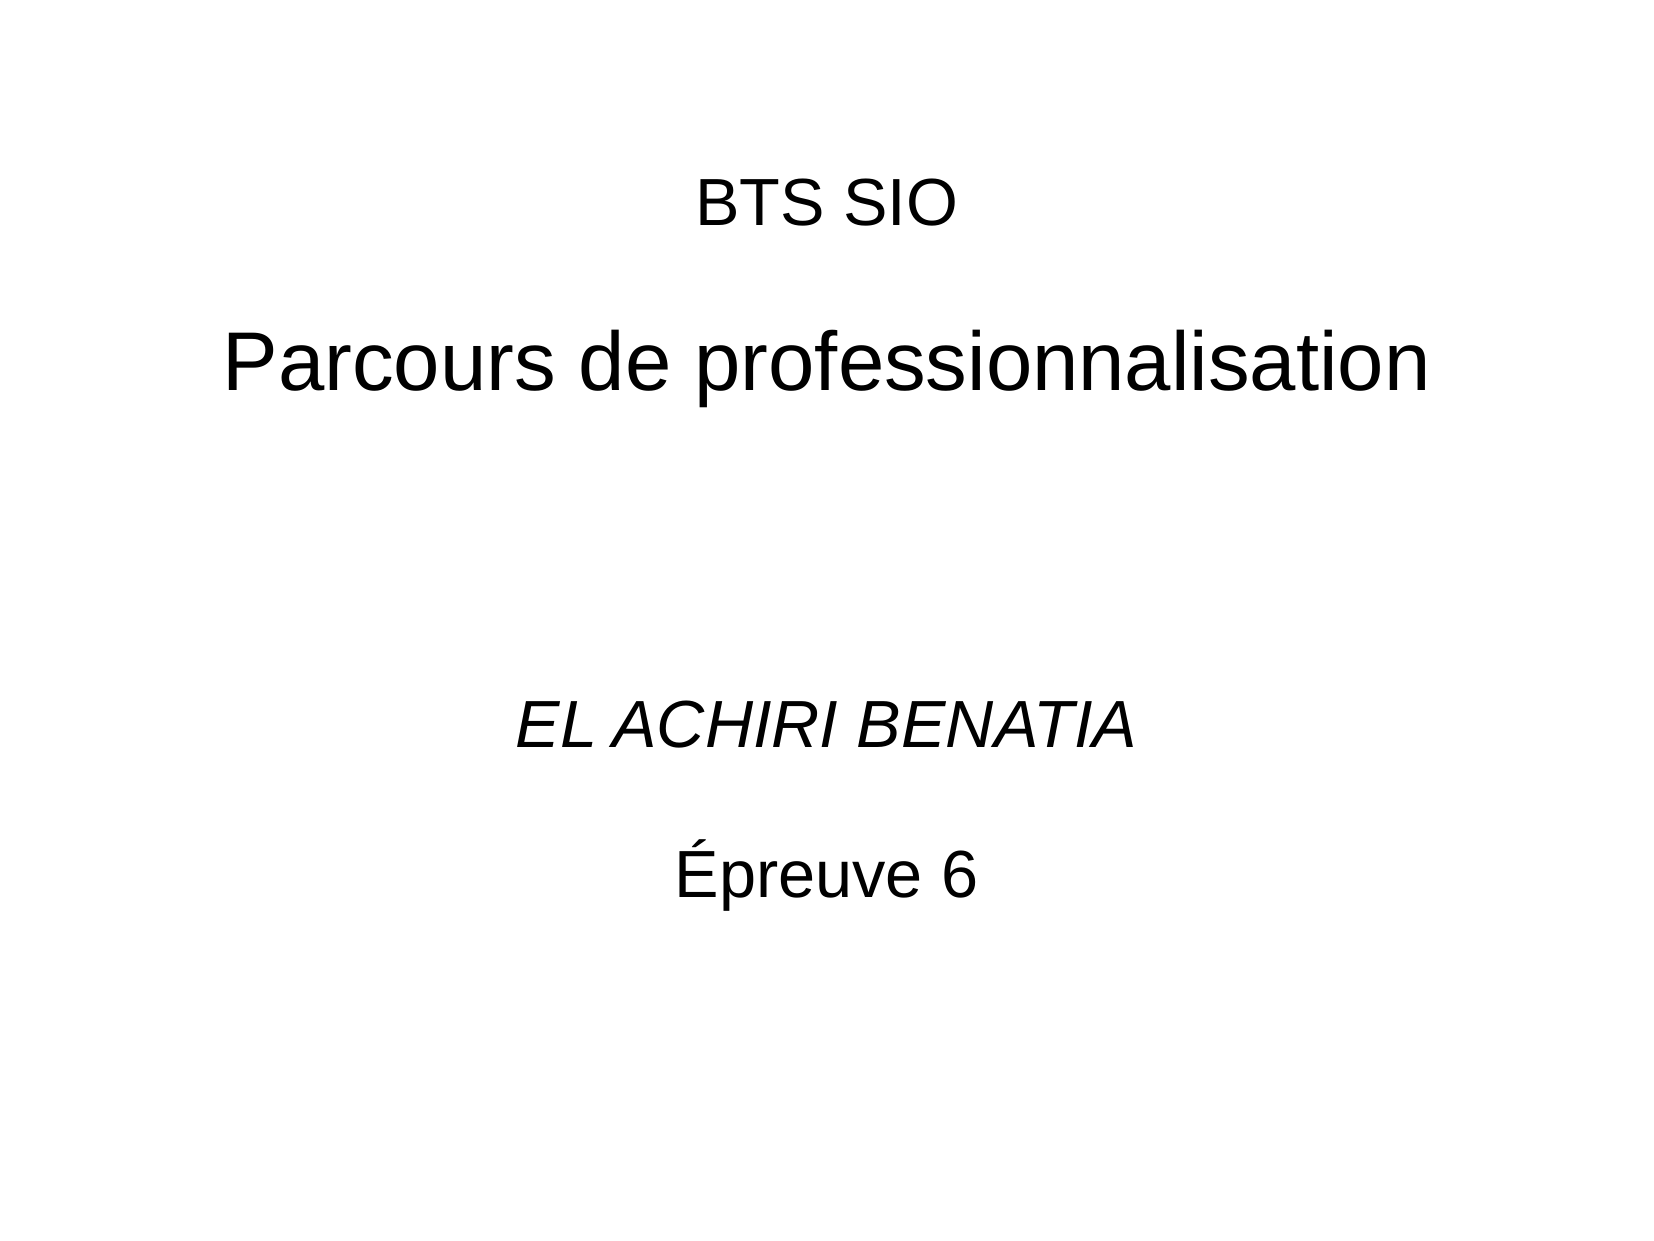

# BTS SIO
Parcours de professionnalisation
EL ACHIRI BENATIA
 Épreuve 6